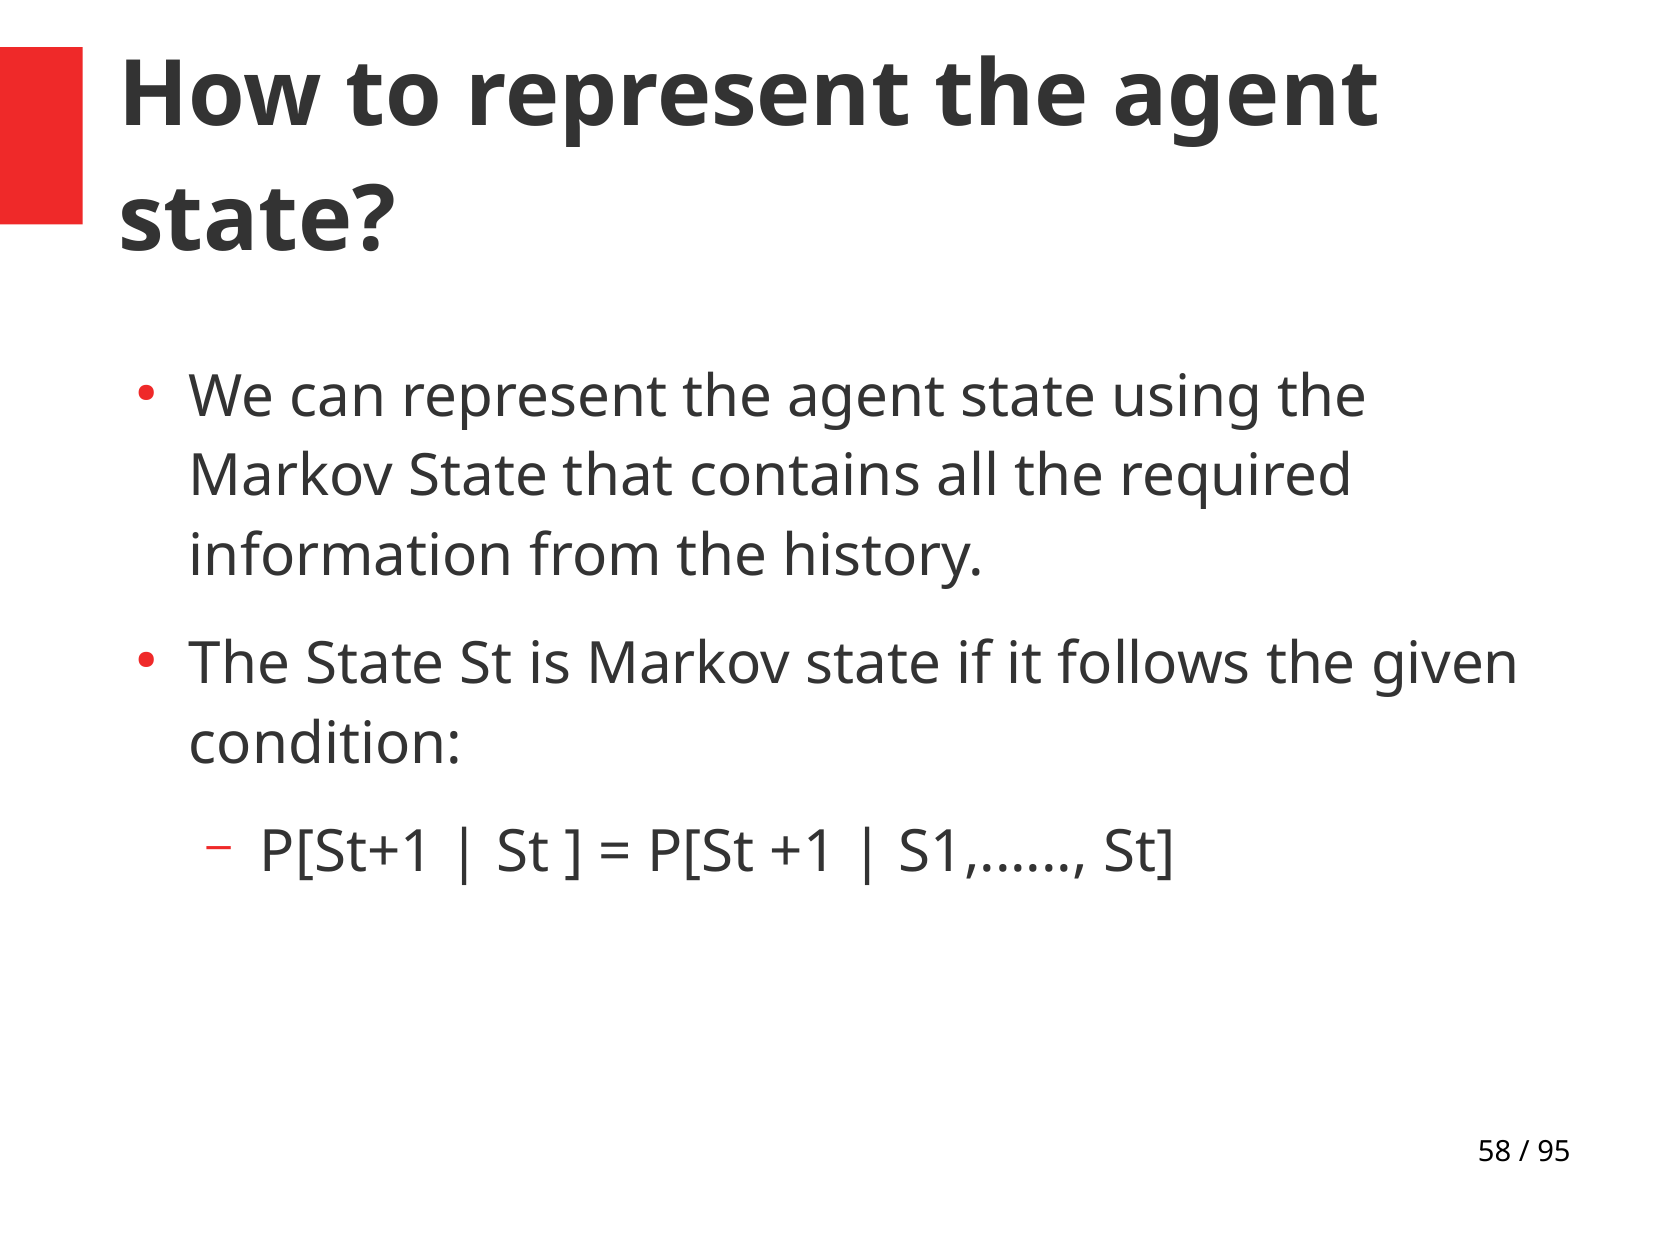

# How to represent the agent state?
We can represent the agent state using the Markov State that contains all the required information from the history.
The State St is Markov state if it follows the given condition:
P[St+1 | St ] = P[St +1 | S1,......, St]
58